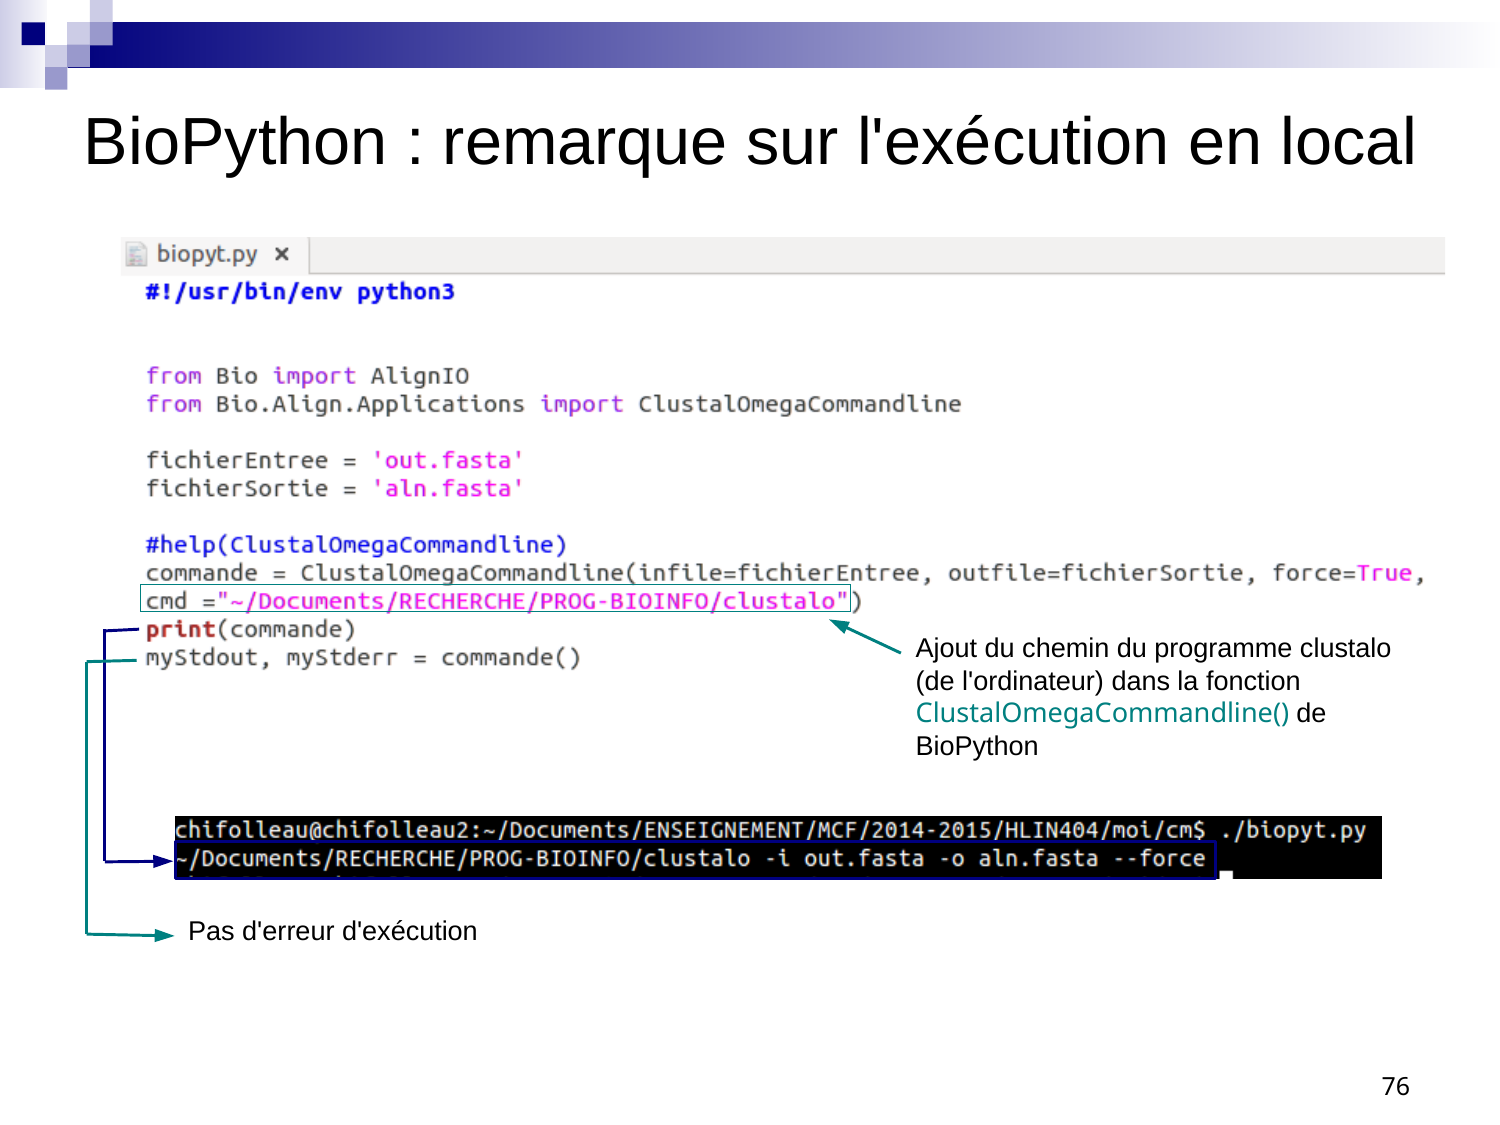

# BioPython : remarque sur l'exécution en local
Ajout du chemin du programme clustalo (de l'ordinateur) dans la fonction ClustalOmegaCommandline() de BioPython
Pas d'erreur d'exécution
76